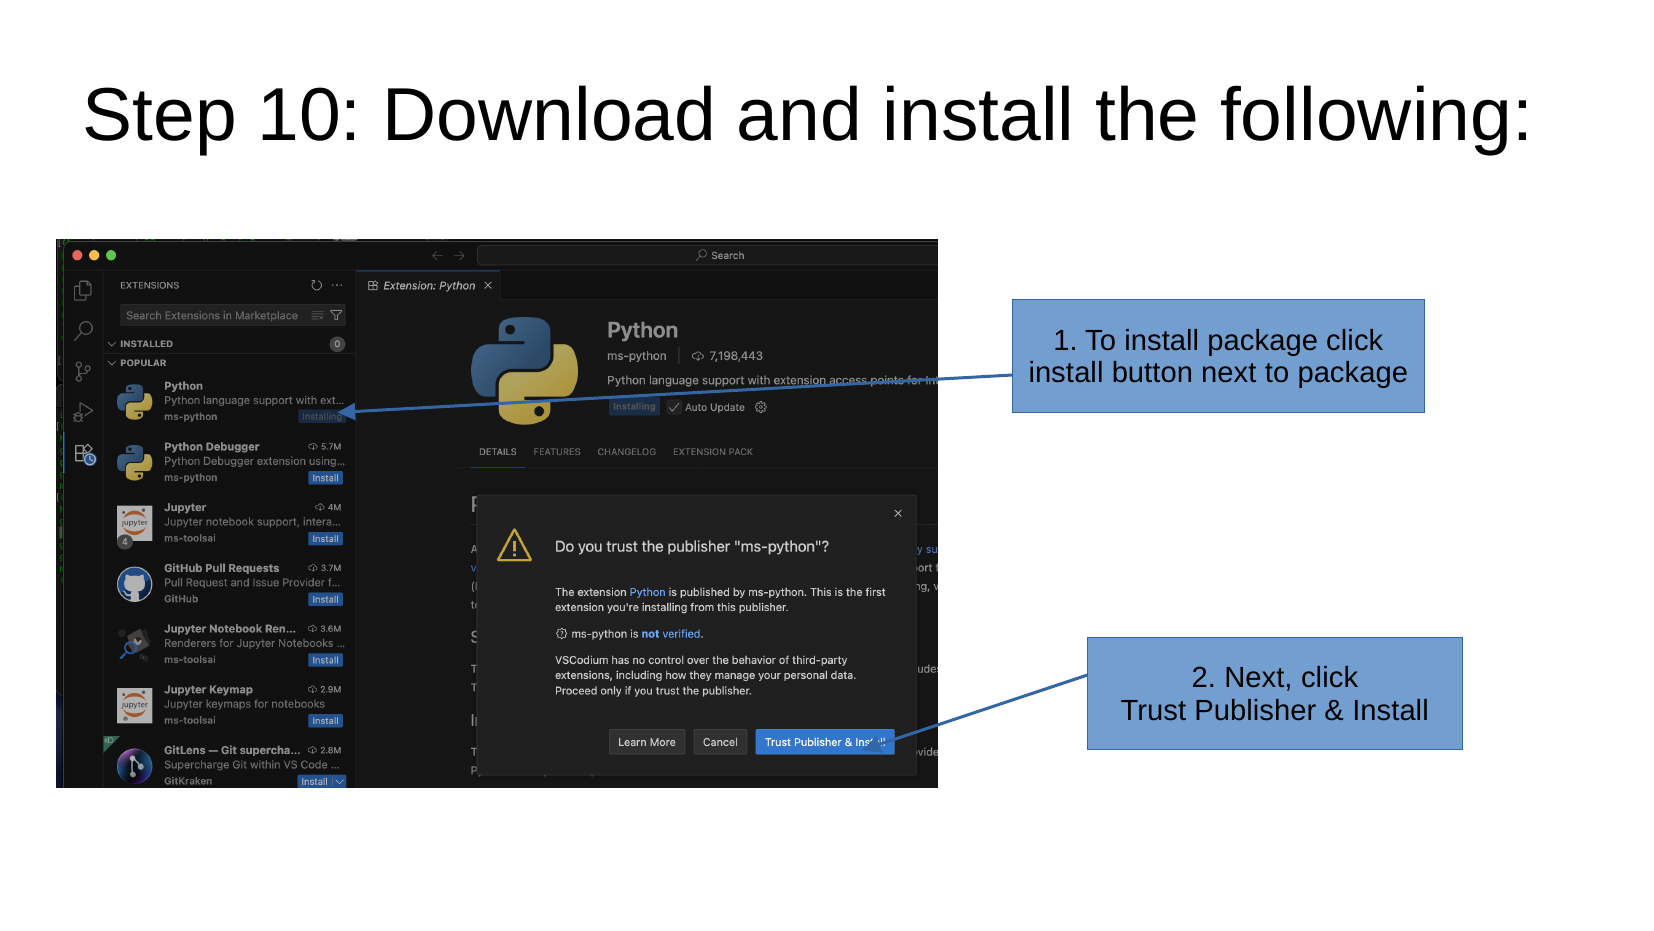

# Step 10: Download and install the following:
1. To install package click install button next to package
2. Next, click
Trust Publisher & Install